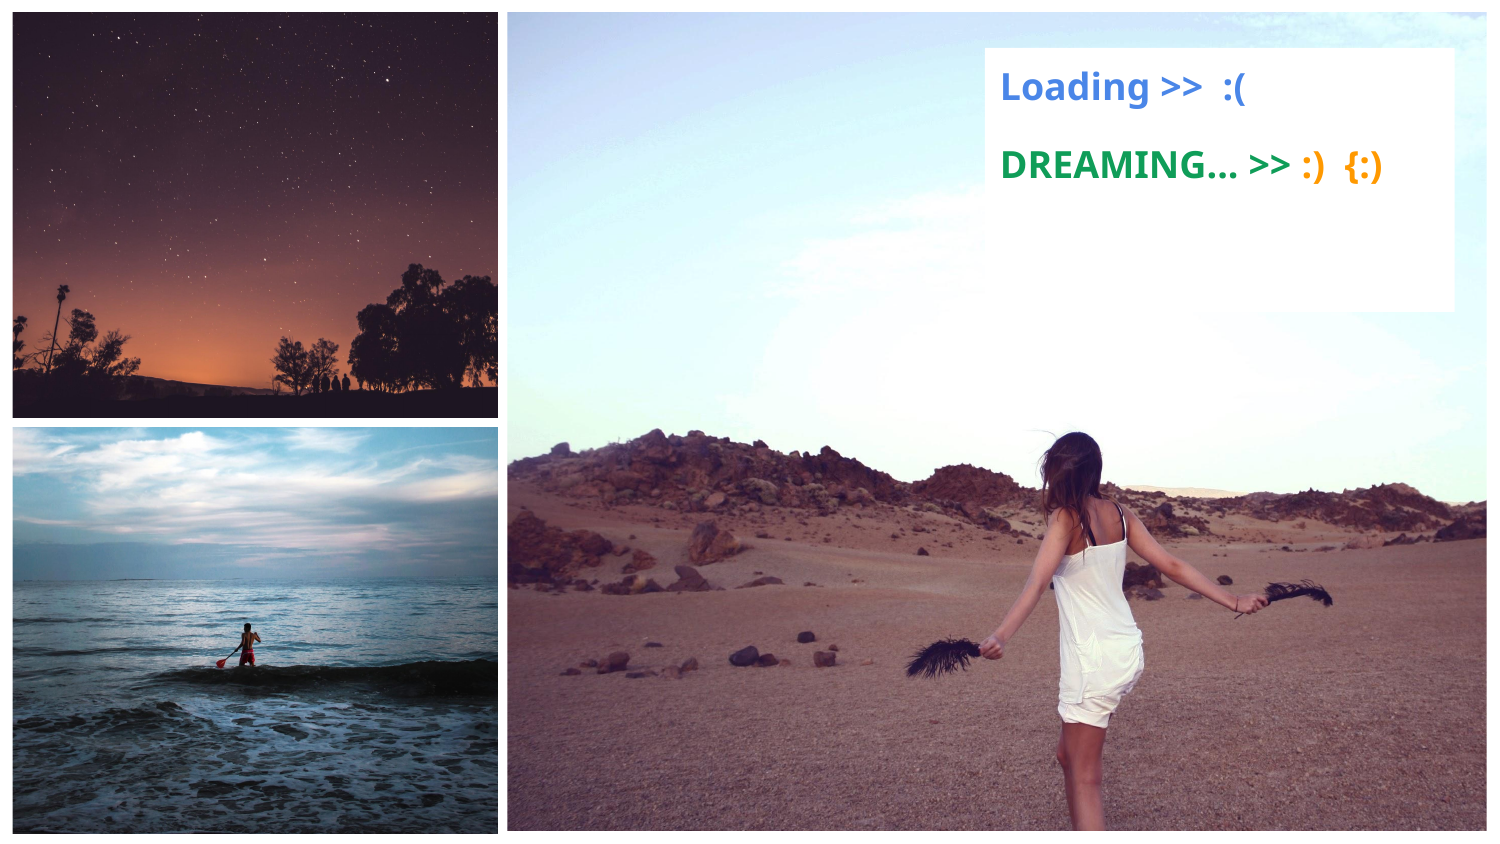

# Loading >> :(
DREAMING... >> :) {:)